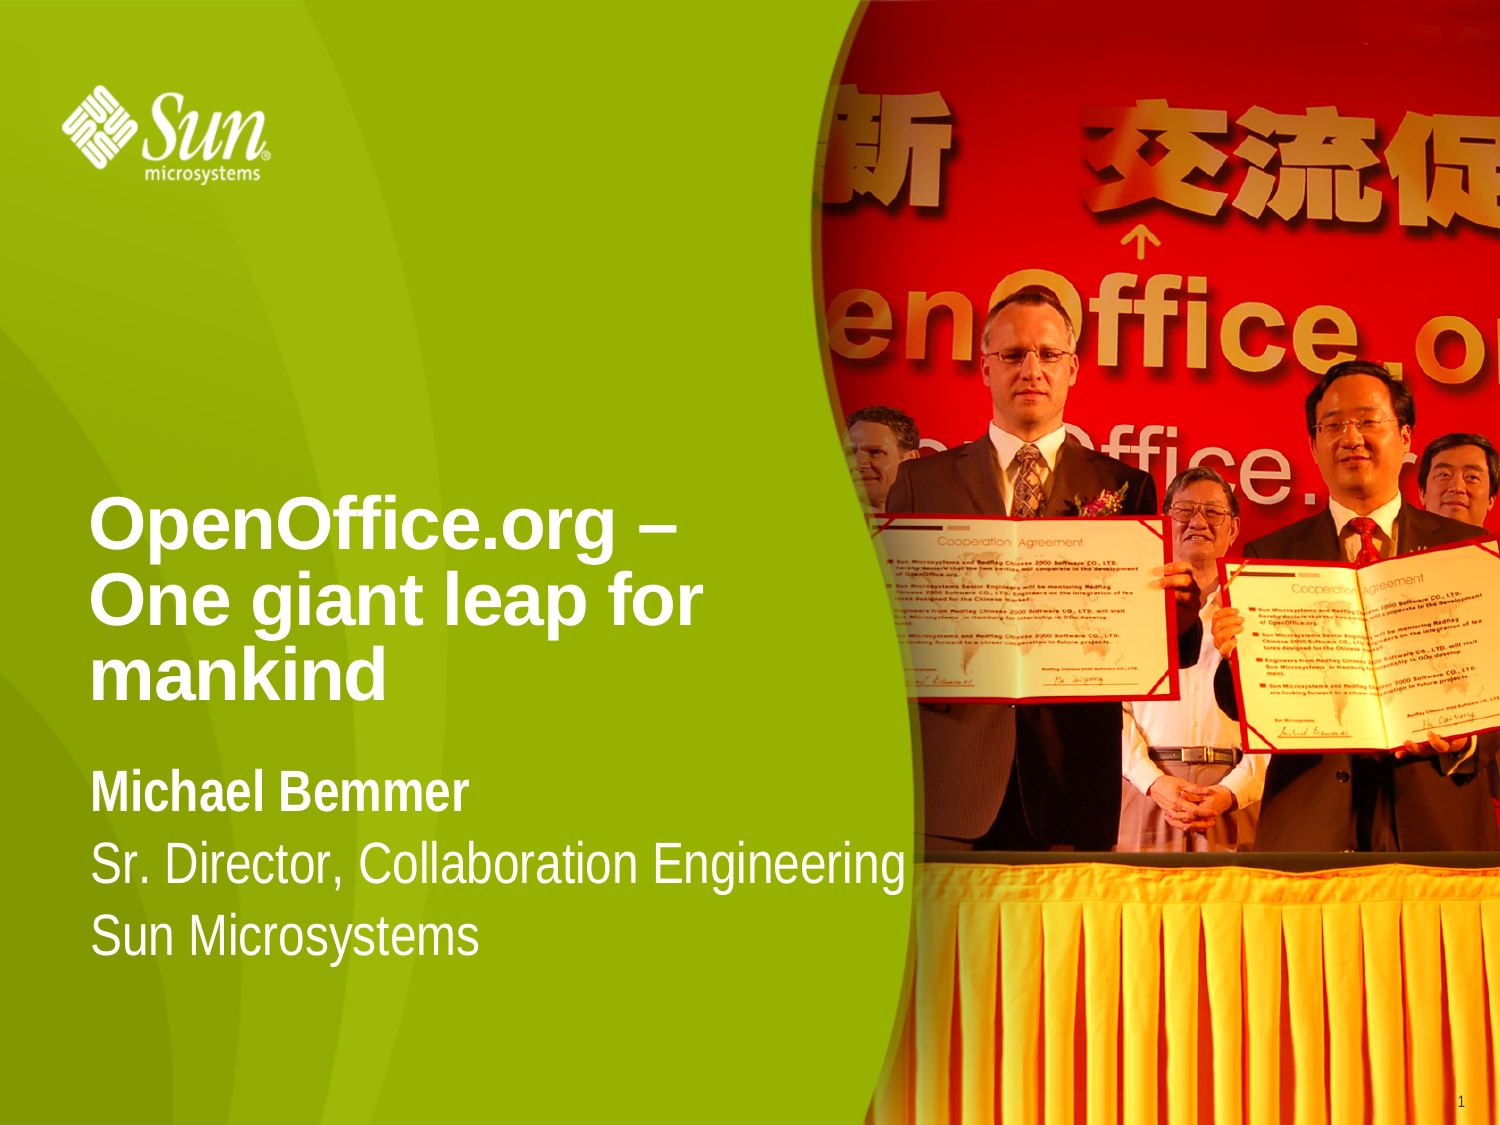

# OpenOffice.org – One giant leap for mankind
Michael Bemmer
Sr. Director, Collaboration Engineering
Sun Microsystems